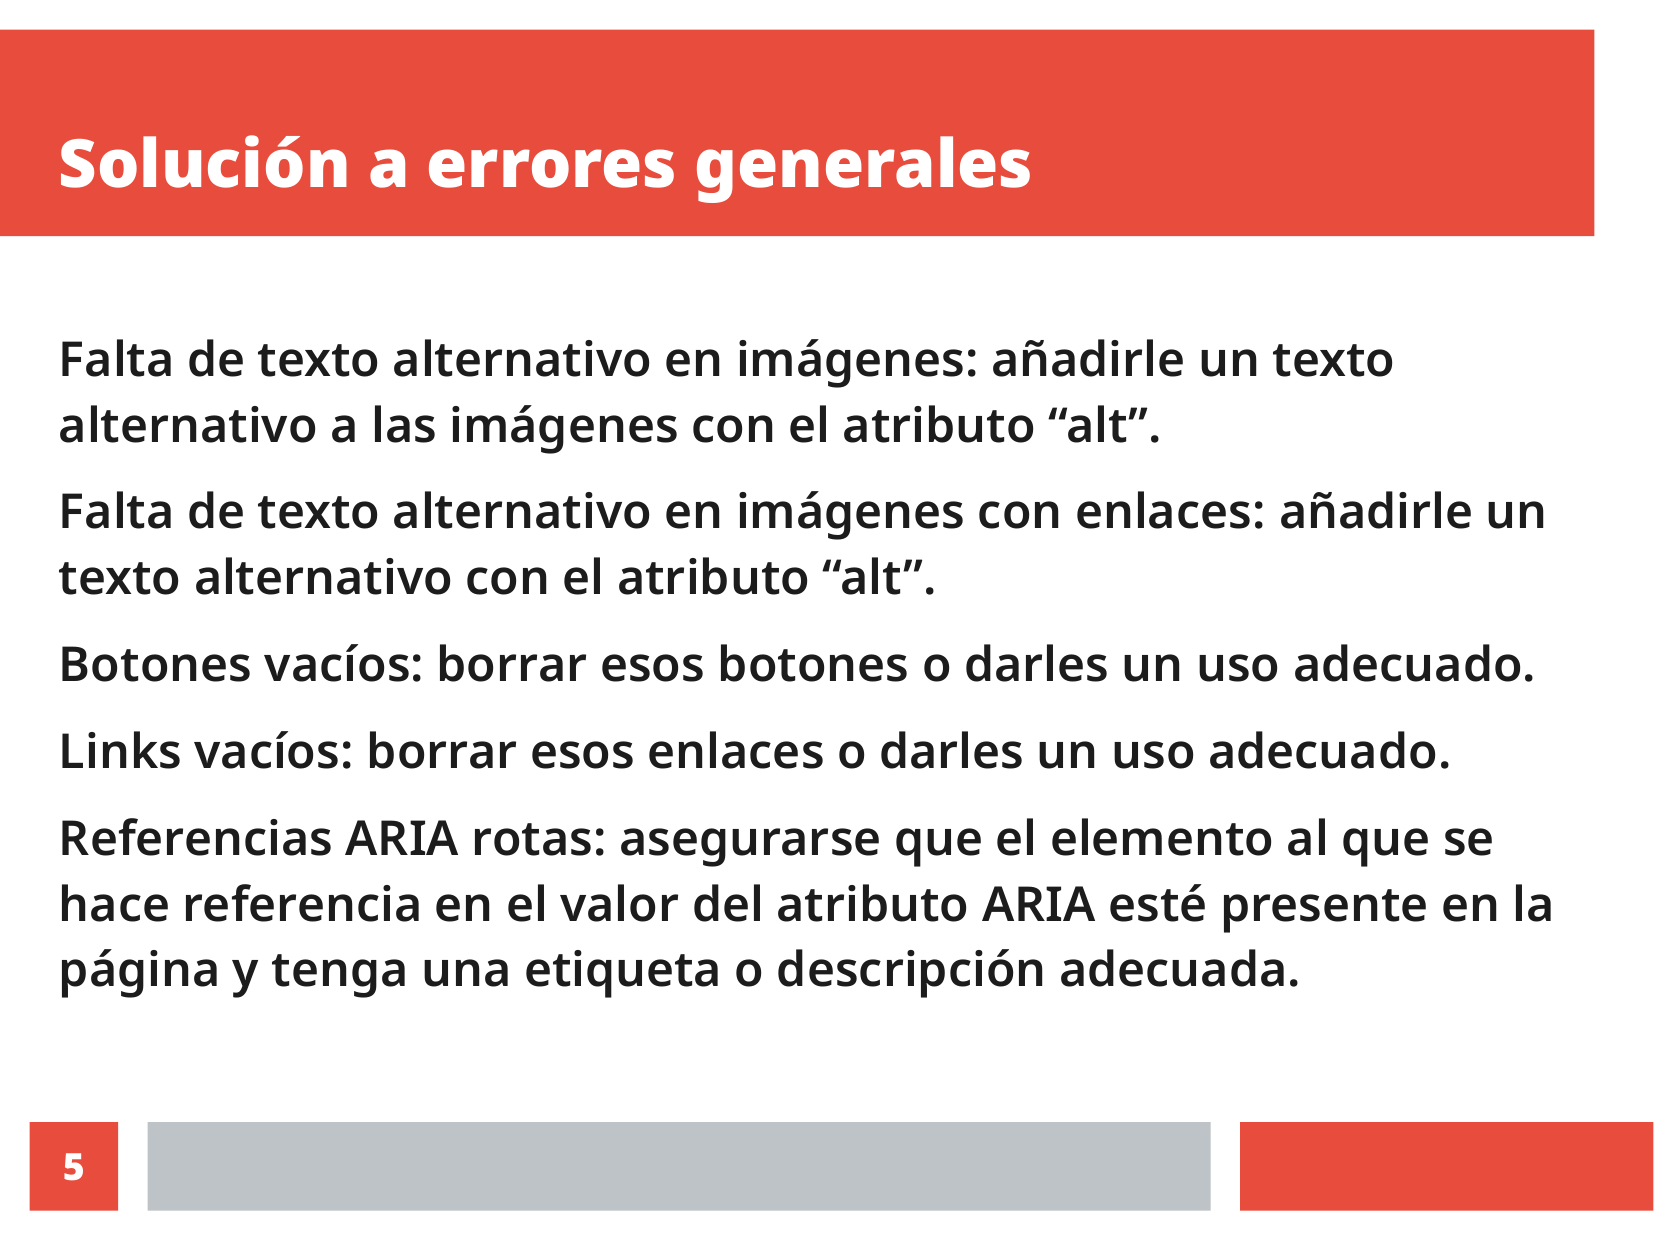

# Solución a errores generales
Falta de texto alternativo en imágenes: añadirle un texto alternativo a las imágenes con el atributo “alt”.
Falta de texto alternativo en imágenes con enlaces: añadirle un texto alternativo con el atributo “alt”.
Botones vacíos: borrar esos botones o darles un uso adecuado.
Links vacíos: borrar esos enlaces o darles un uso adecuado.
Referencias ARIA rotas: asegurarse que el elemento al que se hace referencia en el valor del atributo ARIA esté presente en la página y tenga una etiqueta o descripción adecuada.
5